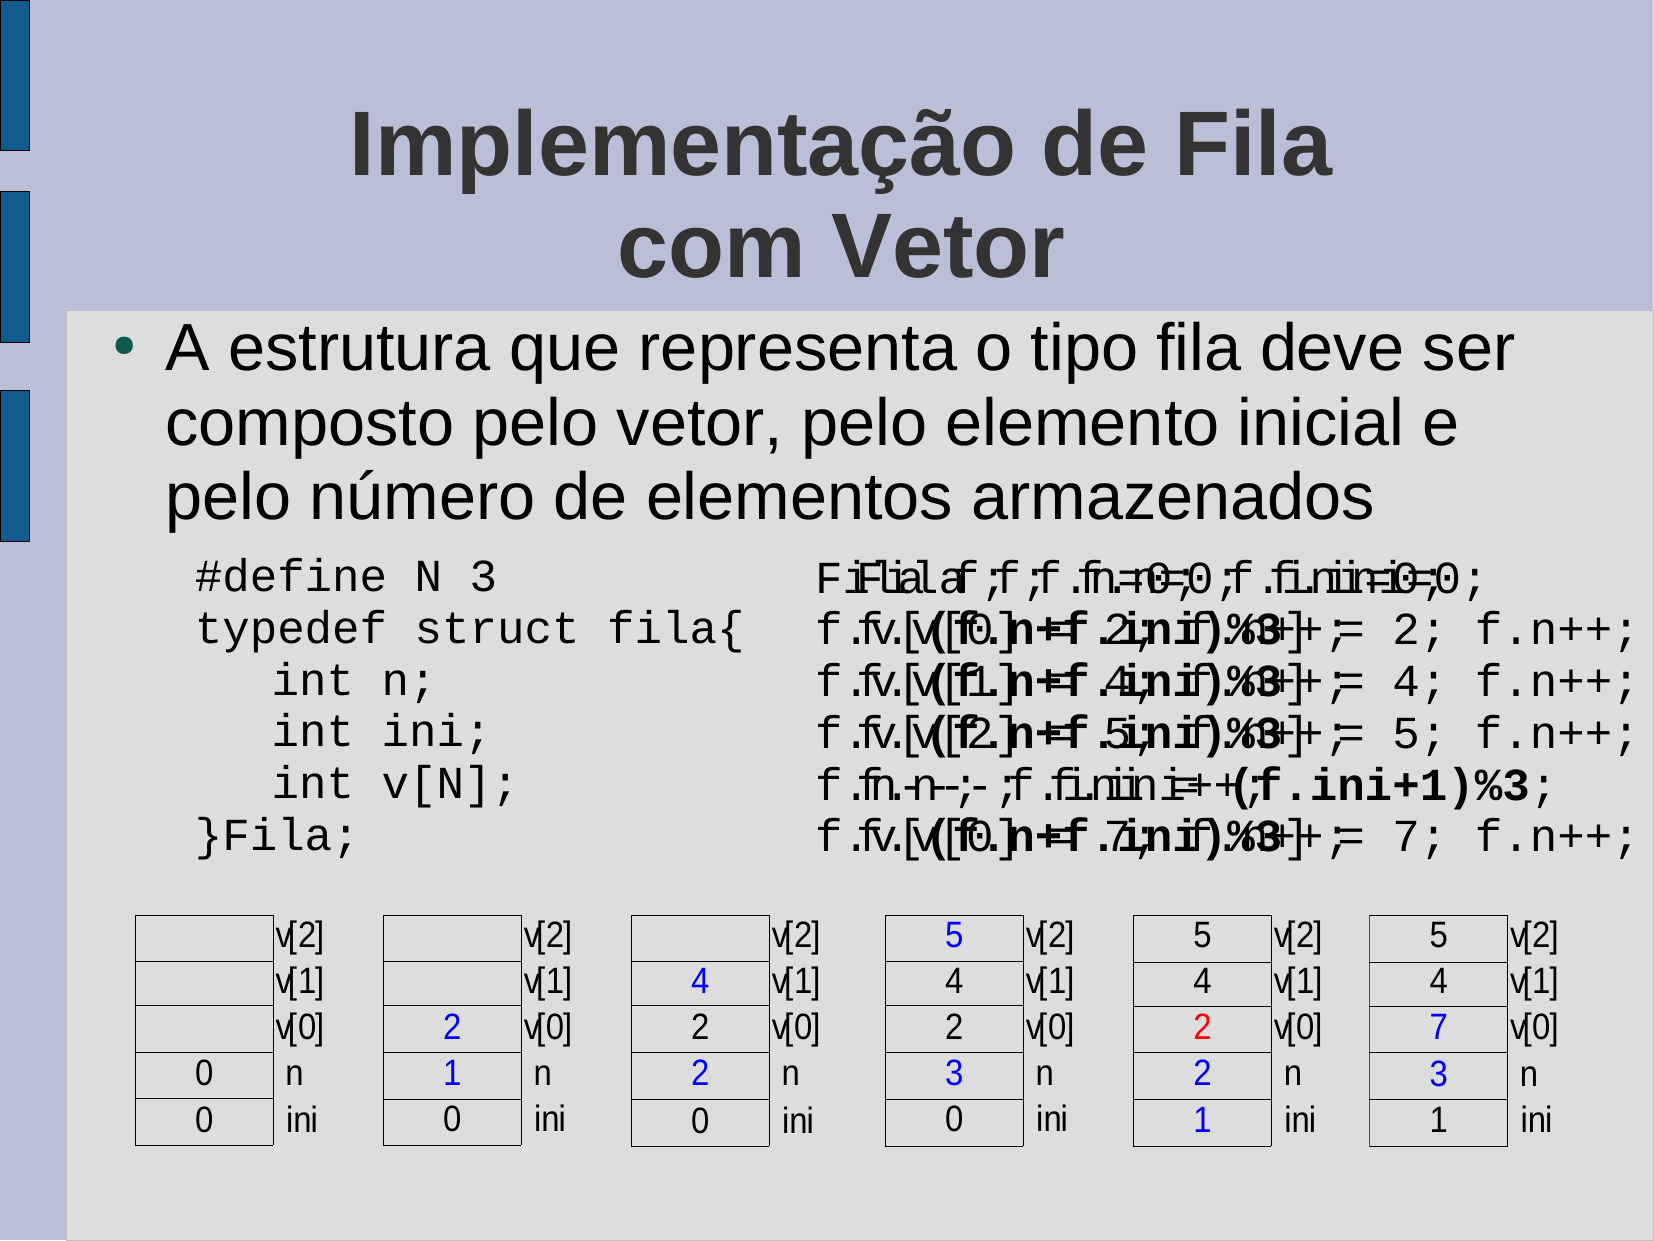

# Implementação de Fila com Vetor
A estrutura que representa o tipo fila deve ser composto pelo vetor, pelo elemento inicial e pelo número de elementos armazenados
#define N 3
typedef struct fila{
int n;
int ini;
int v[N];
}Fila;
Fila f; f.n=0; f.ini=0;
f.v[0] = 2; f.n++;
f.v[1] = 4; f.n++;
f.v[2] = 5; f.n++;
f.n--; f.ini++;
f.v[0] = 7; f.n++;
Fila f; f.n=0; f.ini=0;
f.v[(f.n+f.ini)%3] = 2; f.n++;
f.v[(f.n+f.ini)%3] = 4; f.n++;
f.v[(f.n+f.ini)%3] = 5; f.n++;
f.n--; f.ini = (f.ini+1)%3;
f.v[(f.n+f.ini)%3] = 7; f.n++;